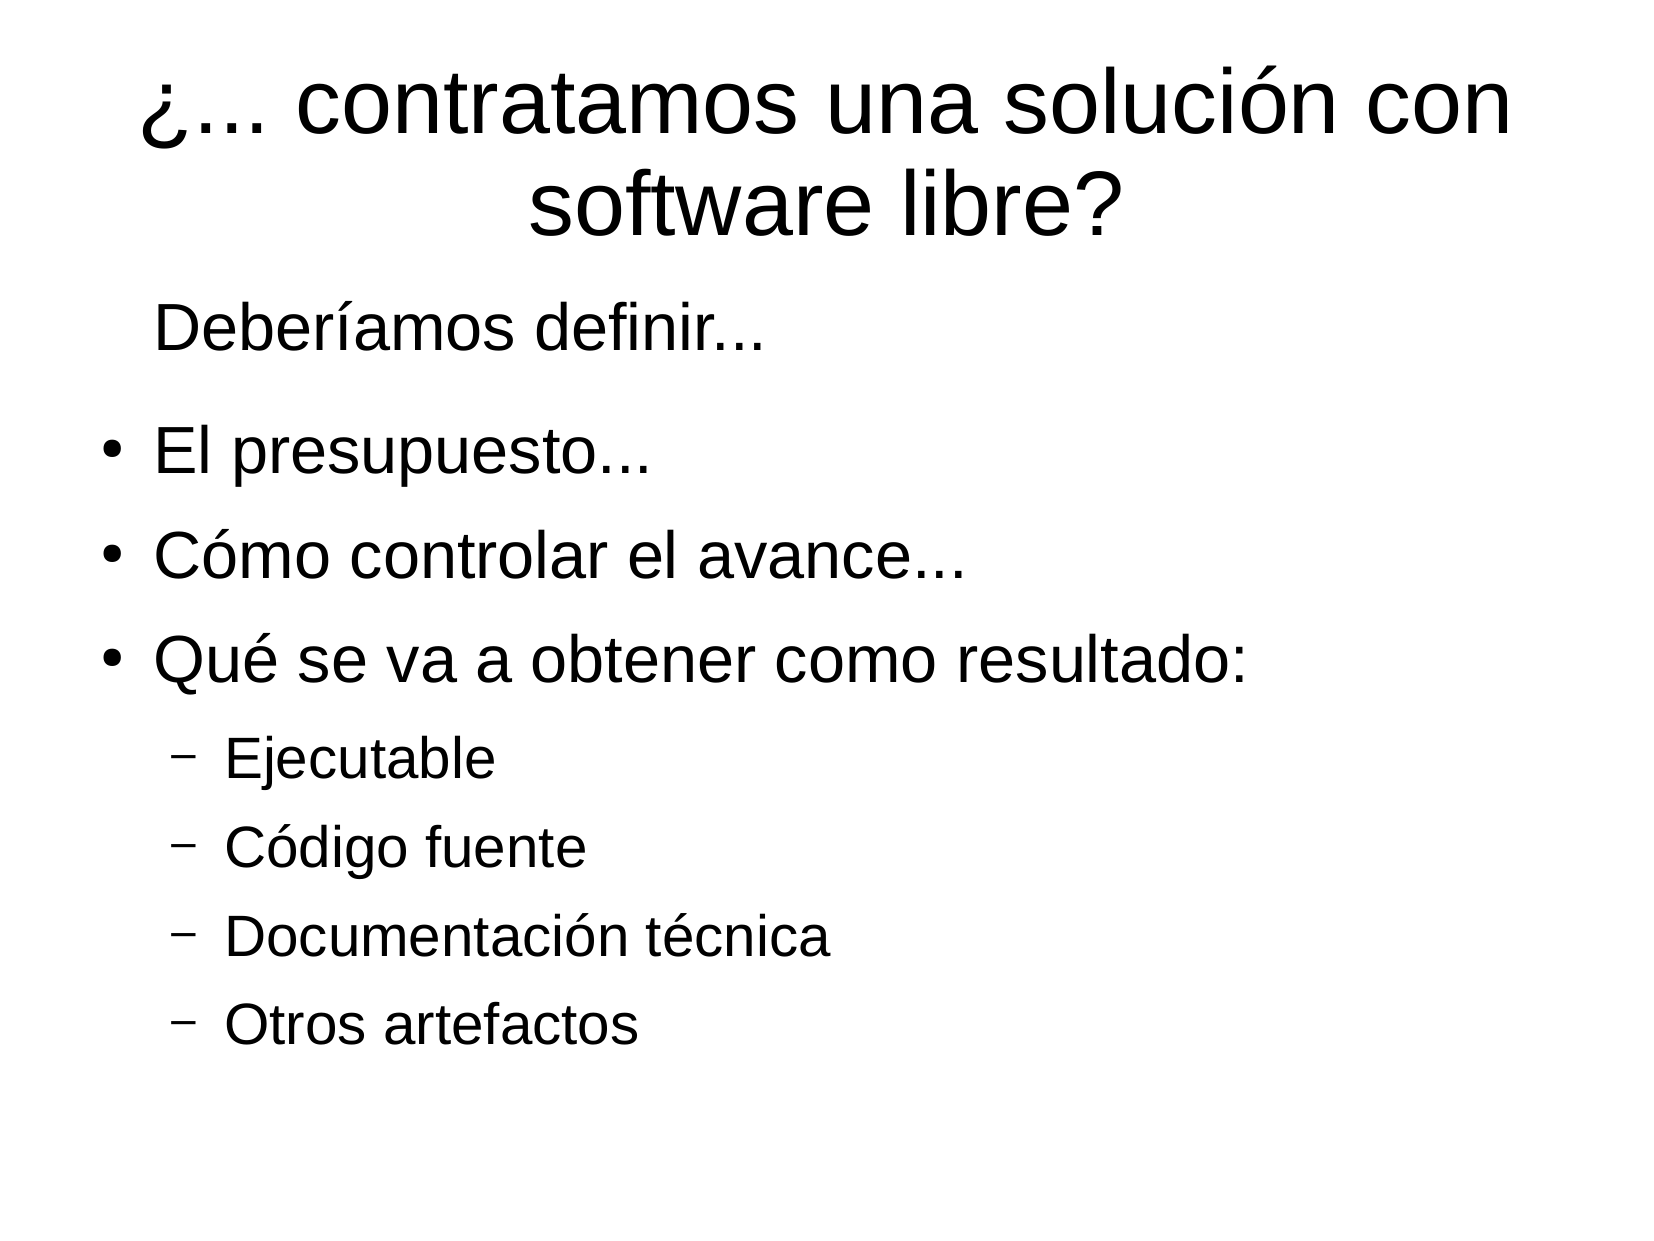

# ¿... contratamos una solución con software libre?
Deberíamos definir...
El presupuesto...
Cómo controlar el avance...
Qué se va a obtener como resultado:
Ejecutable
Código fuente
Documentación técnica
Otros artefactos